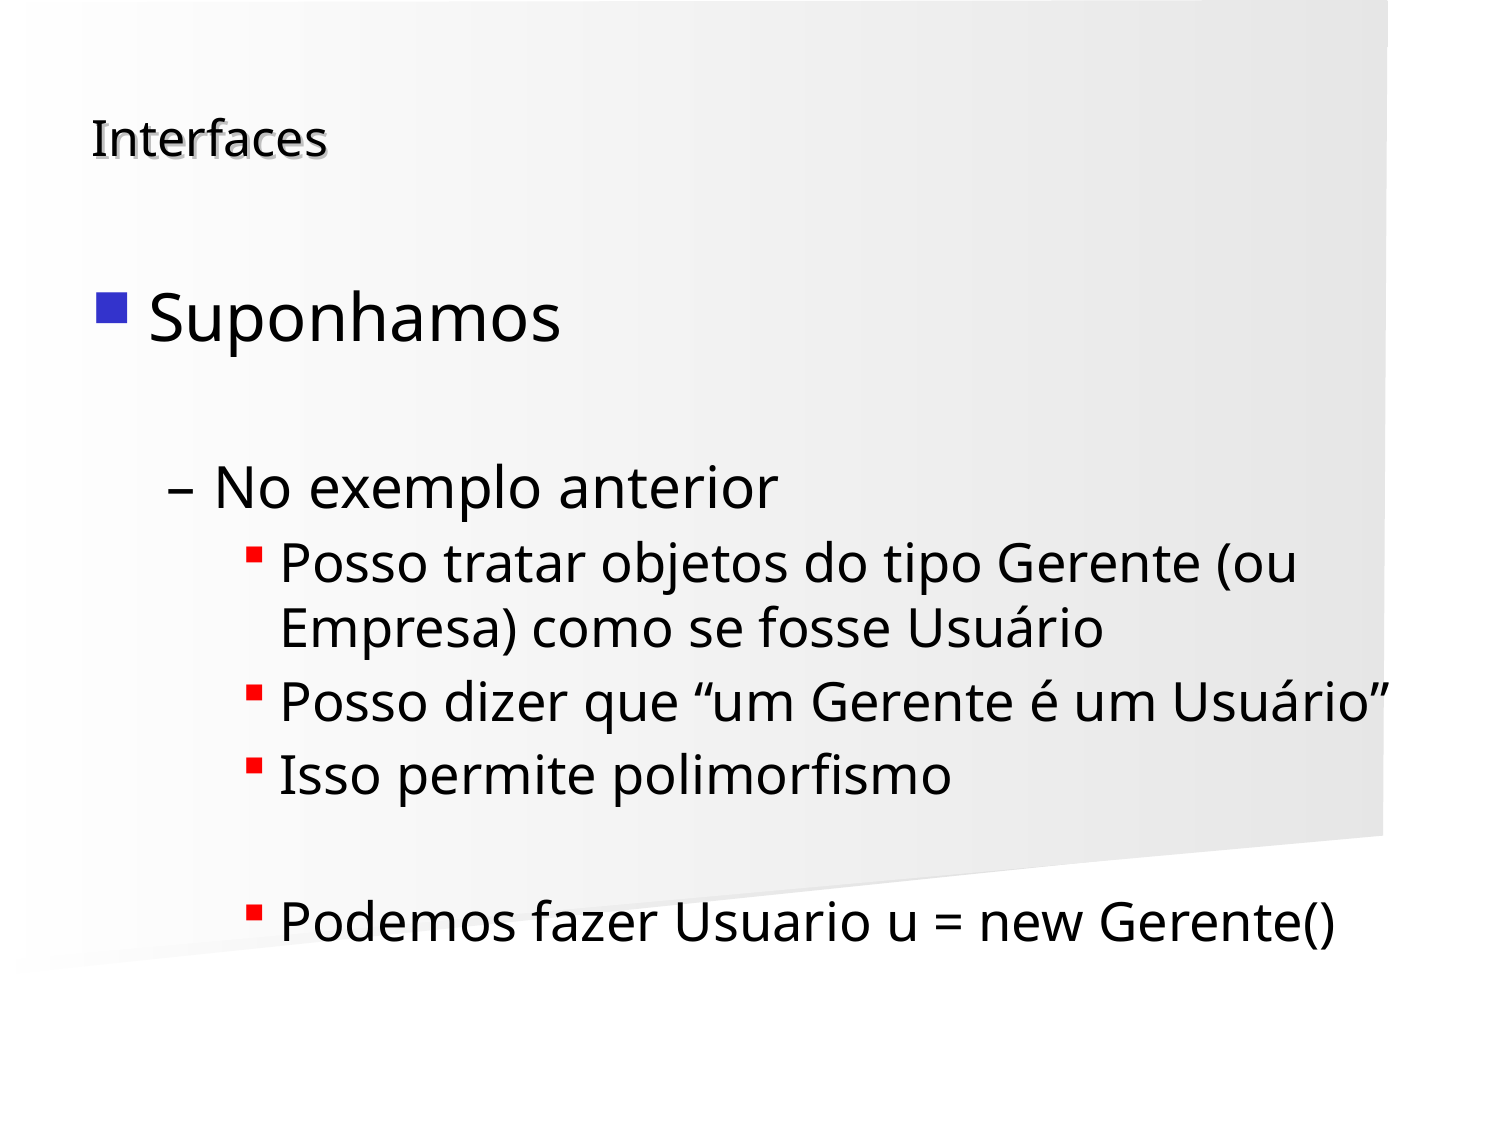

# Interfaces
Suponhamos
No exemplo anterior
Posso tratar objetos do tipo Gerente (ou Empresa) como se fosse Usuário
Posso dizer que “um Gerente é um Usuário”
Isso permite polimorfismo
Podemos fazer Usuario u = new Gerente()